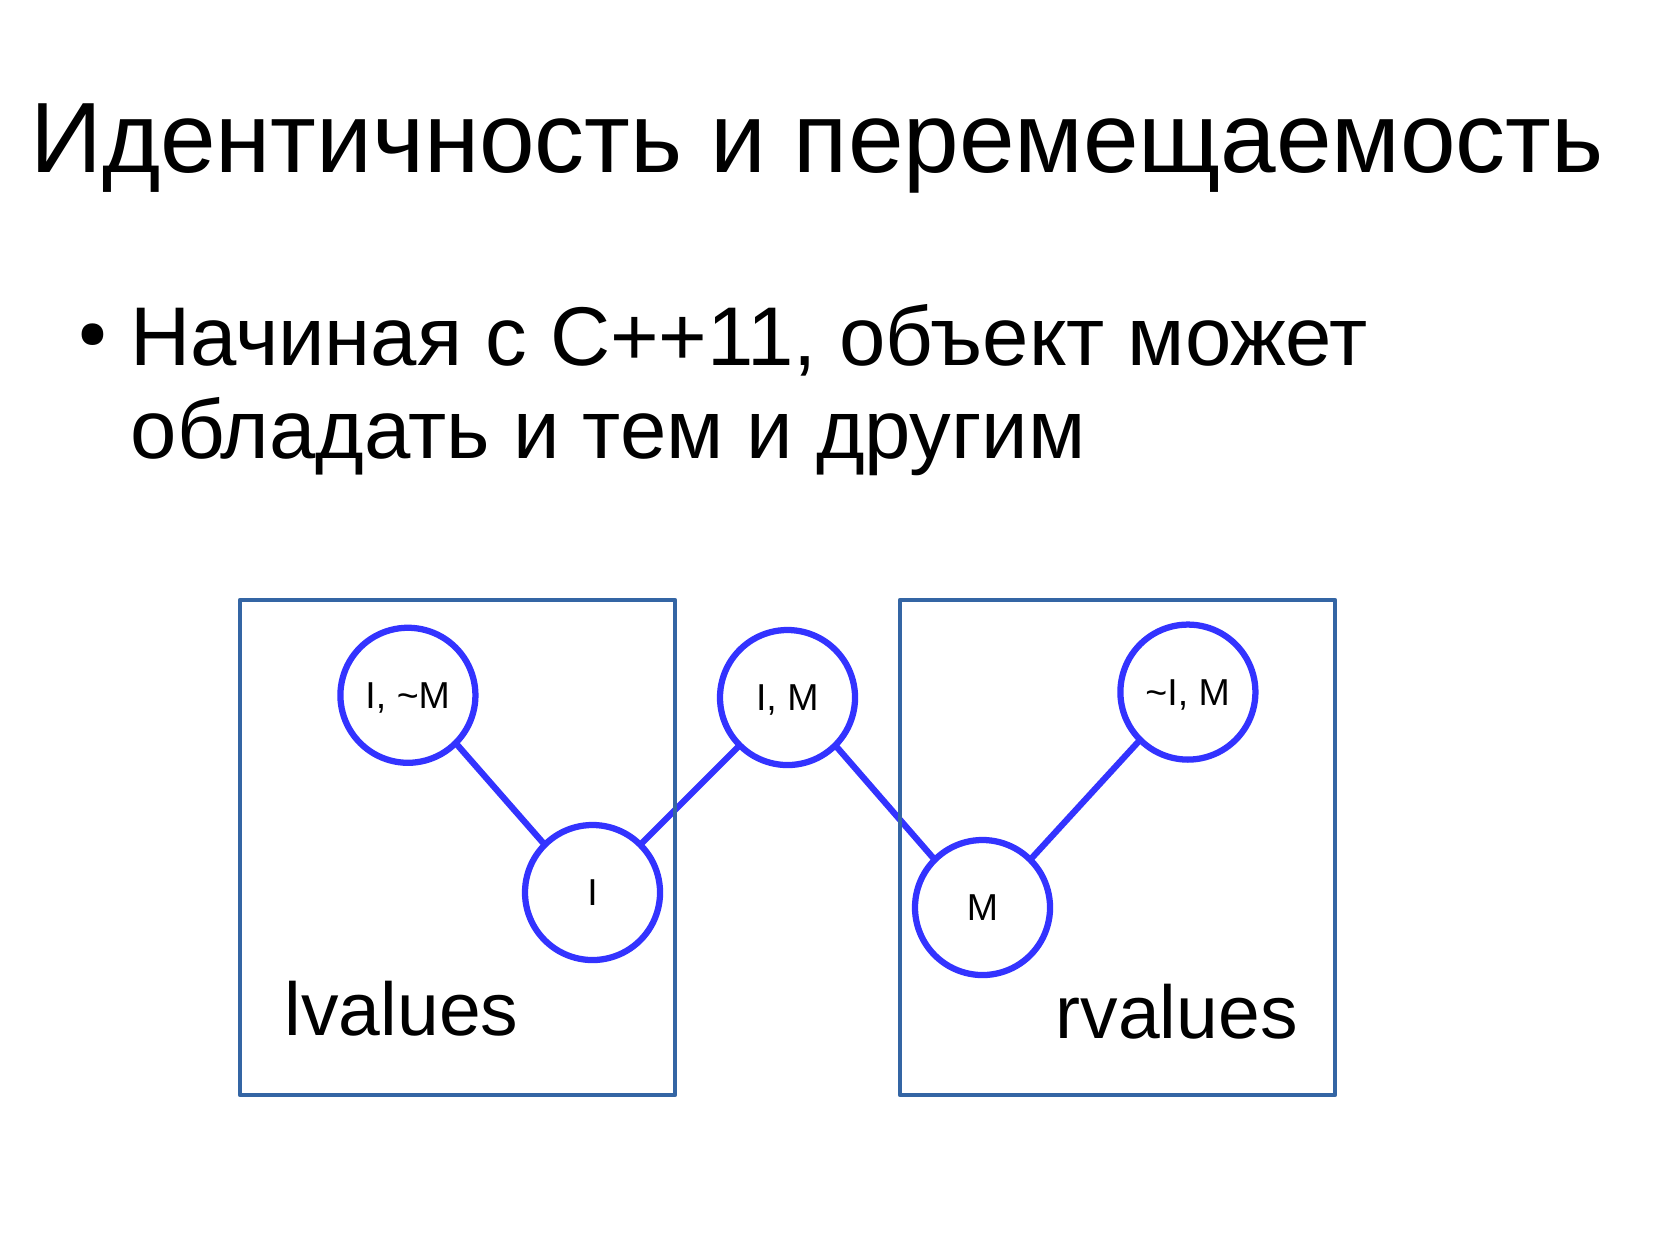

Идентичность и перемещаемость
# Начиная с C++11, объект может обладать и тем и другим
~I, M
I, ~M
I, M
I
M
lvalues
rvalues